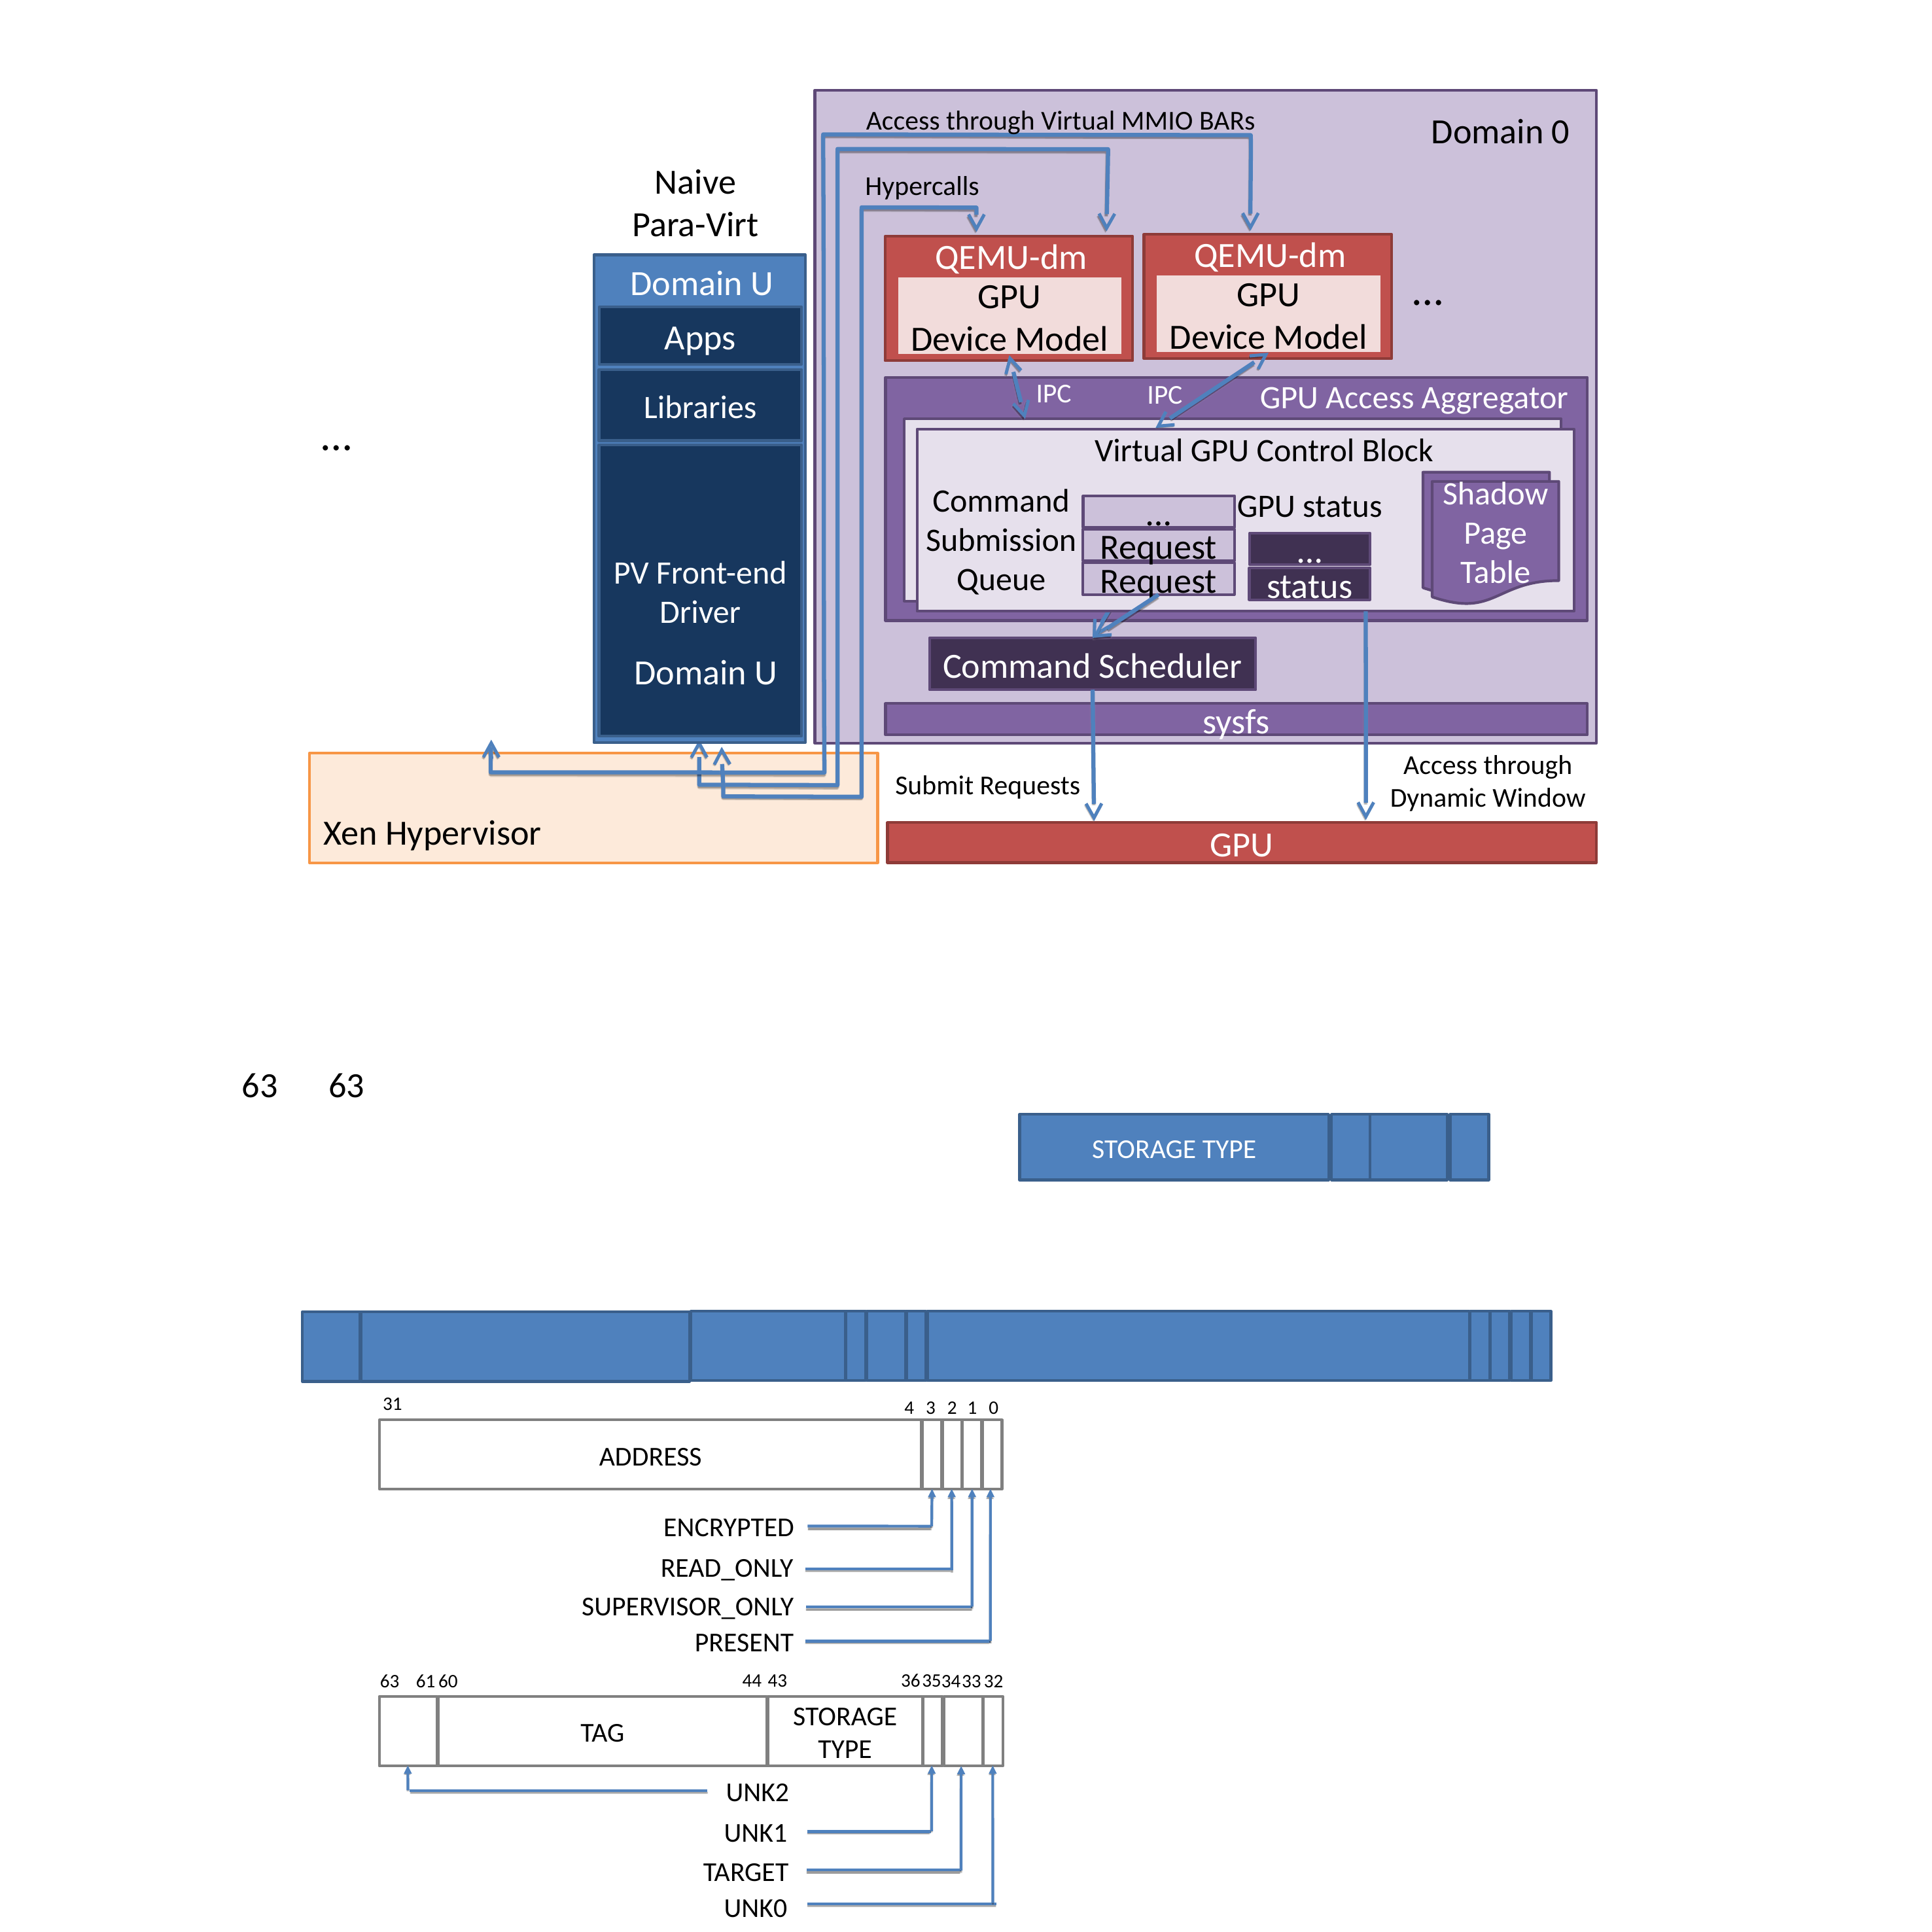

Access through Virtual MMIO BARs
Domain 0
Naive
Para-Virt
Hypercalls
QEMU-dm
GPU
Device Model
QEMU-dm
GPU
Device Model
Domain U
Apps
Libraries
PV Front-end
Driver
…
IPC
GPU Access Aggregator
IPC
…
Virtual GPU Control Block
Command
Submission
Queue
GPU status
…
Request
Request
…
status
Shadow
Page
Table
Command Scheduler
Domain U
sysfs
Access through
Dynamic Window
Submit Requests
Xen Hypervisor
GPU
63
63
STORAGE TYPE
31
3
2
1
0
4
ADDRESS
ENCRYPTED
READ_ONLY
SUPERVISOR_ONLY
PRESENT
44
43
36
35
33
32
61
63
60
34
TAG
STORAGE
TYPE
UNK2
UNK1
TARGET
UNK0